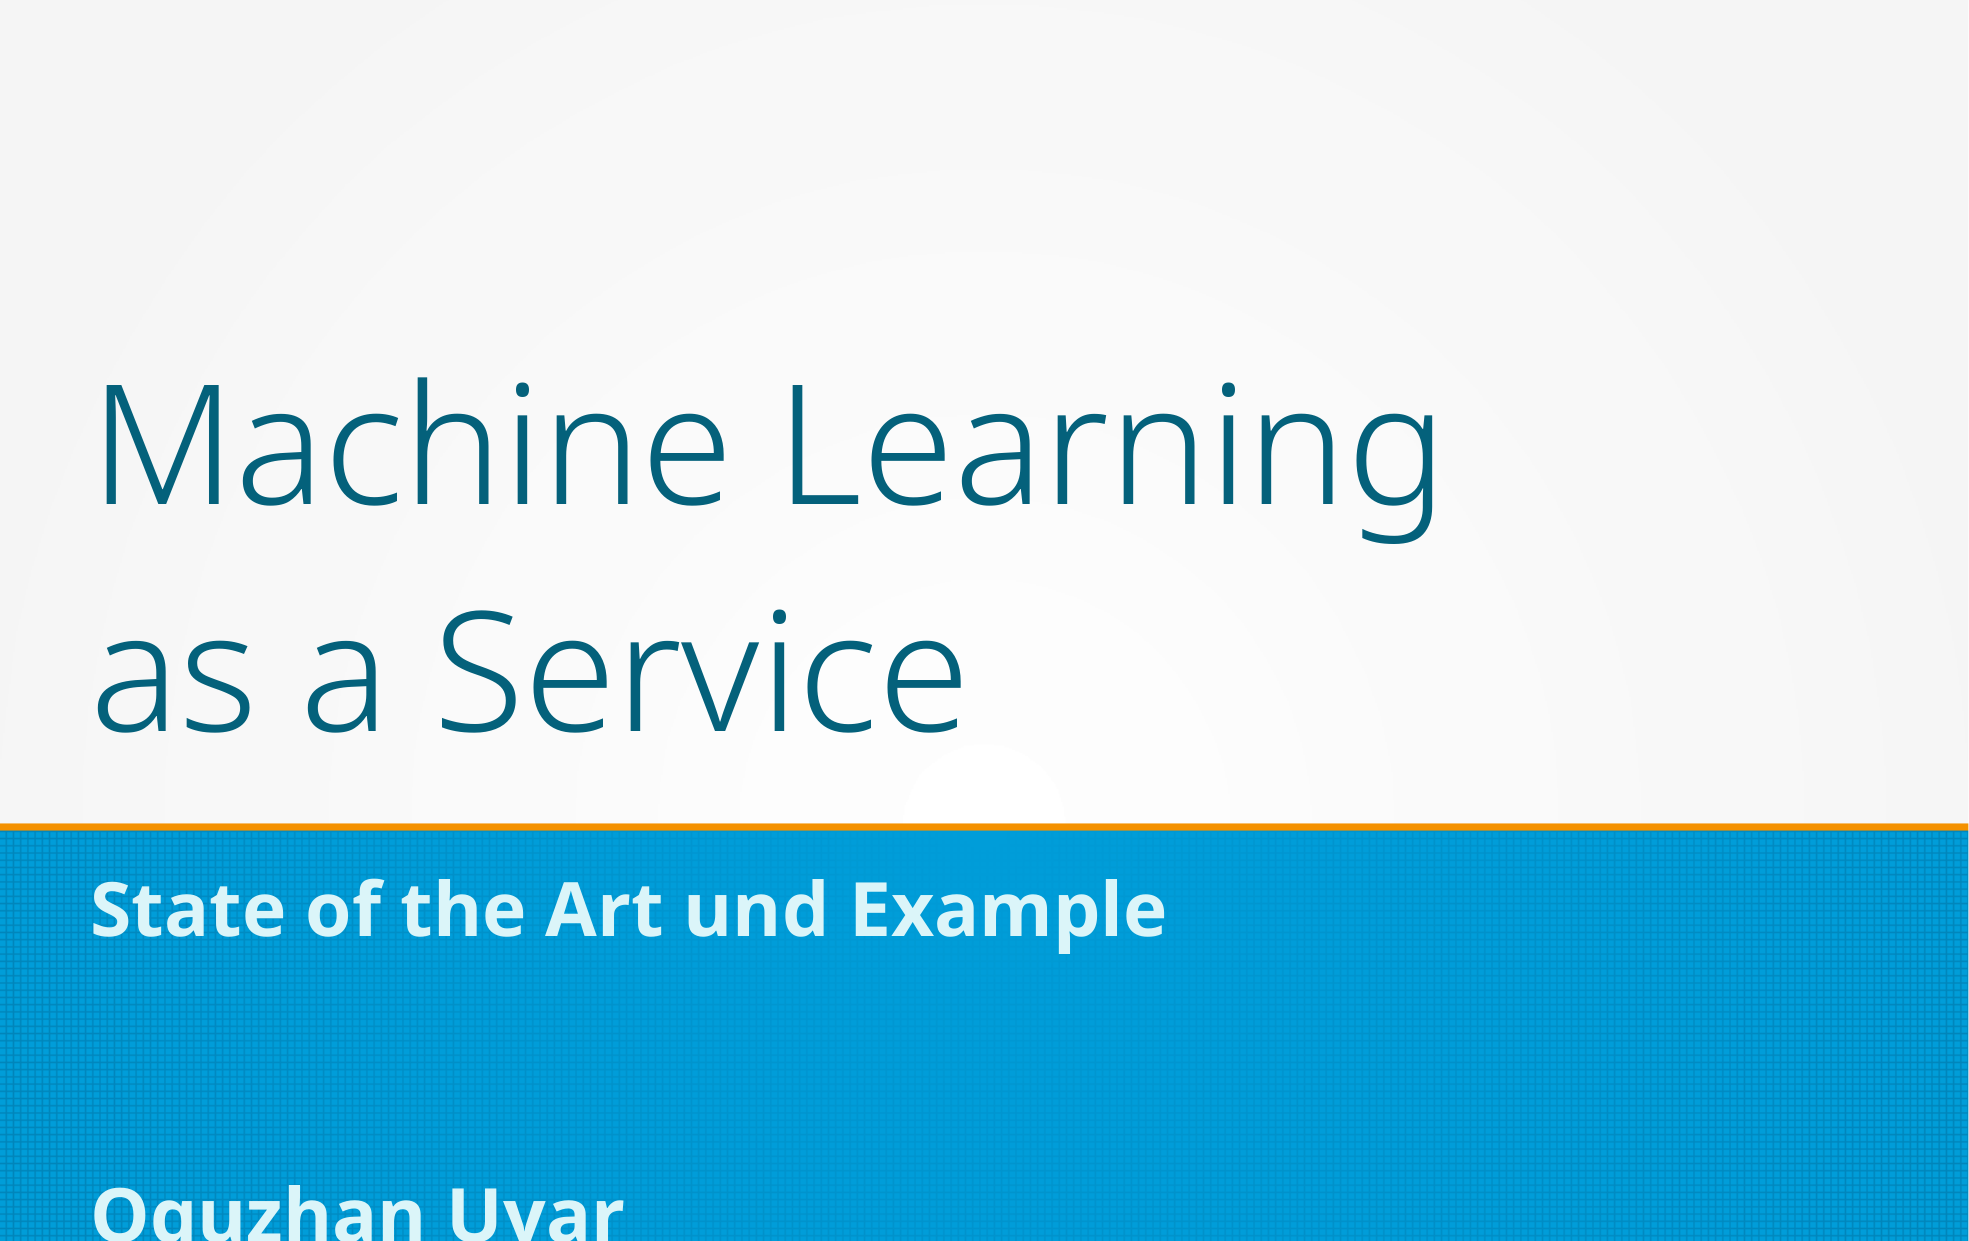

# Machine Learning as a Service
State of the Art und Example
Oguzhan Uyar